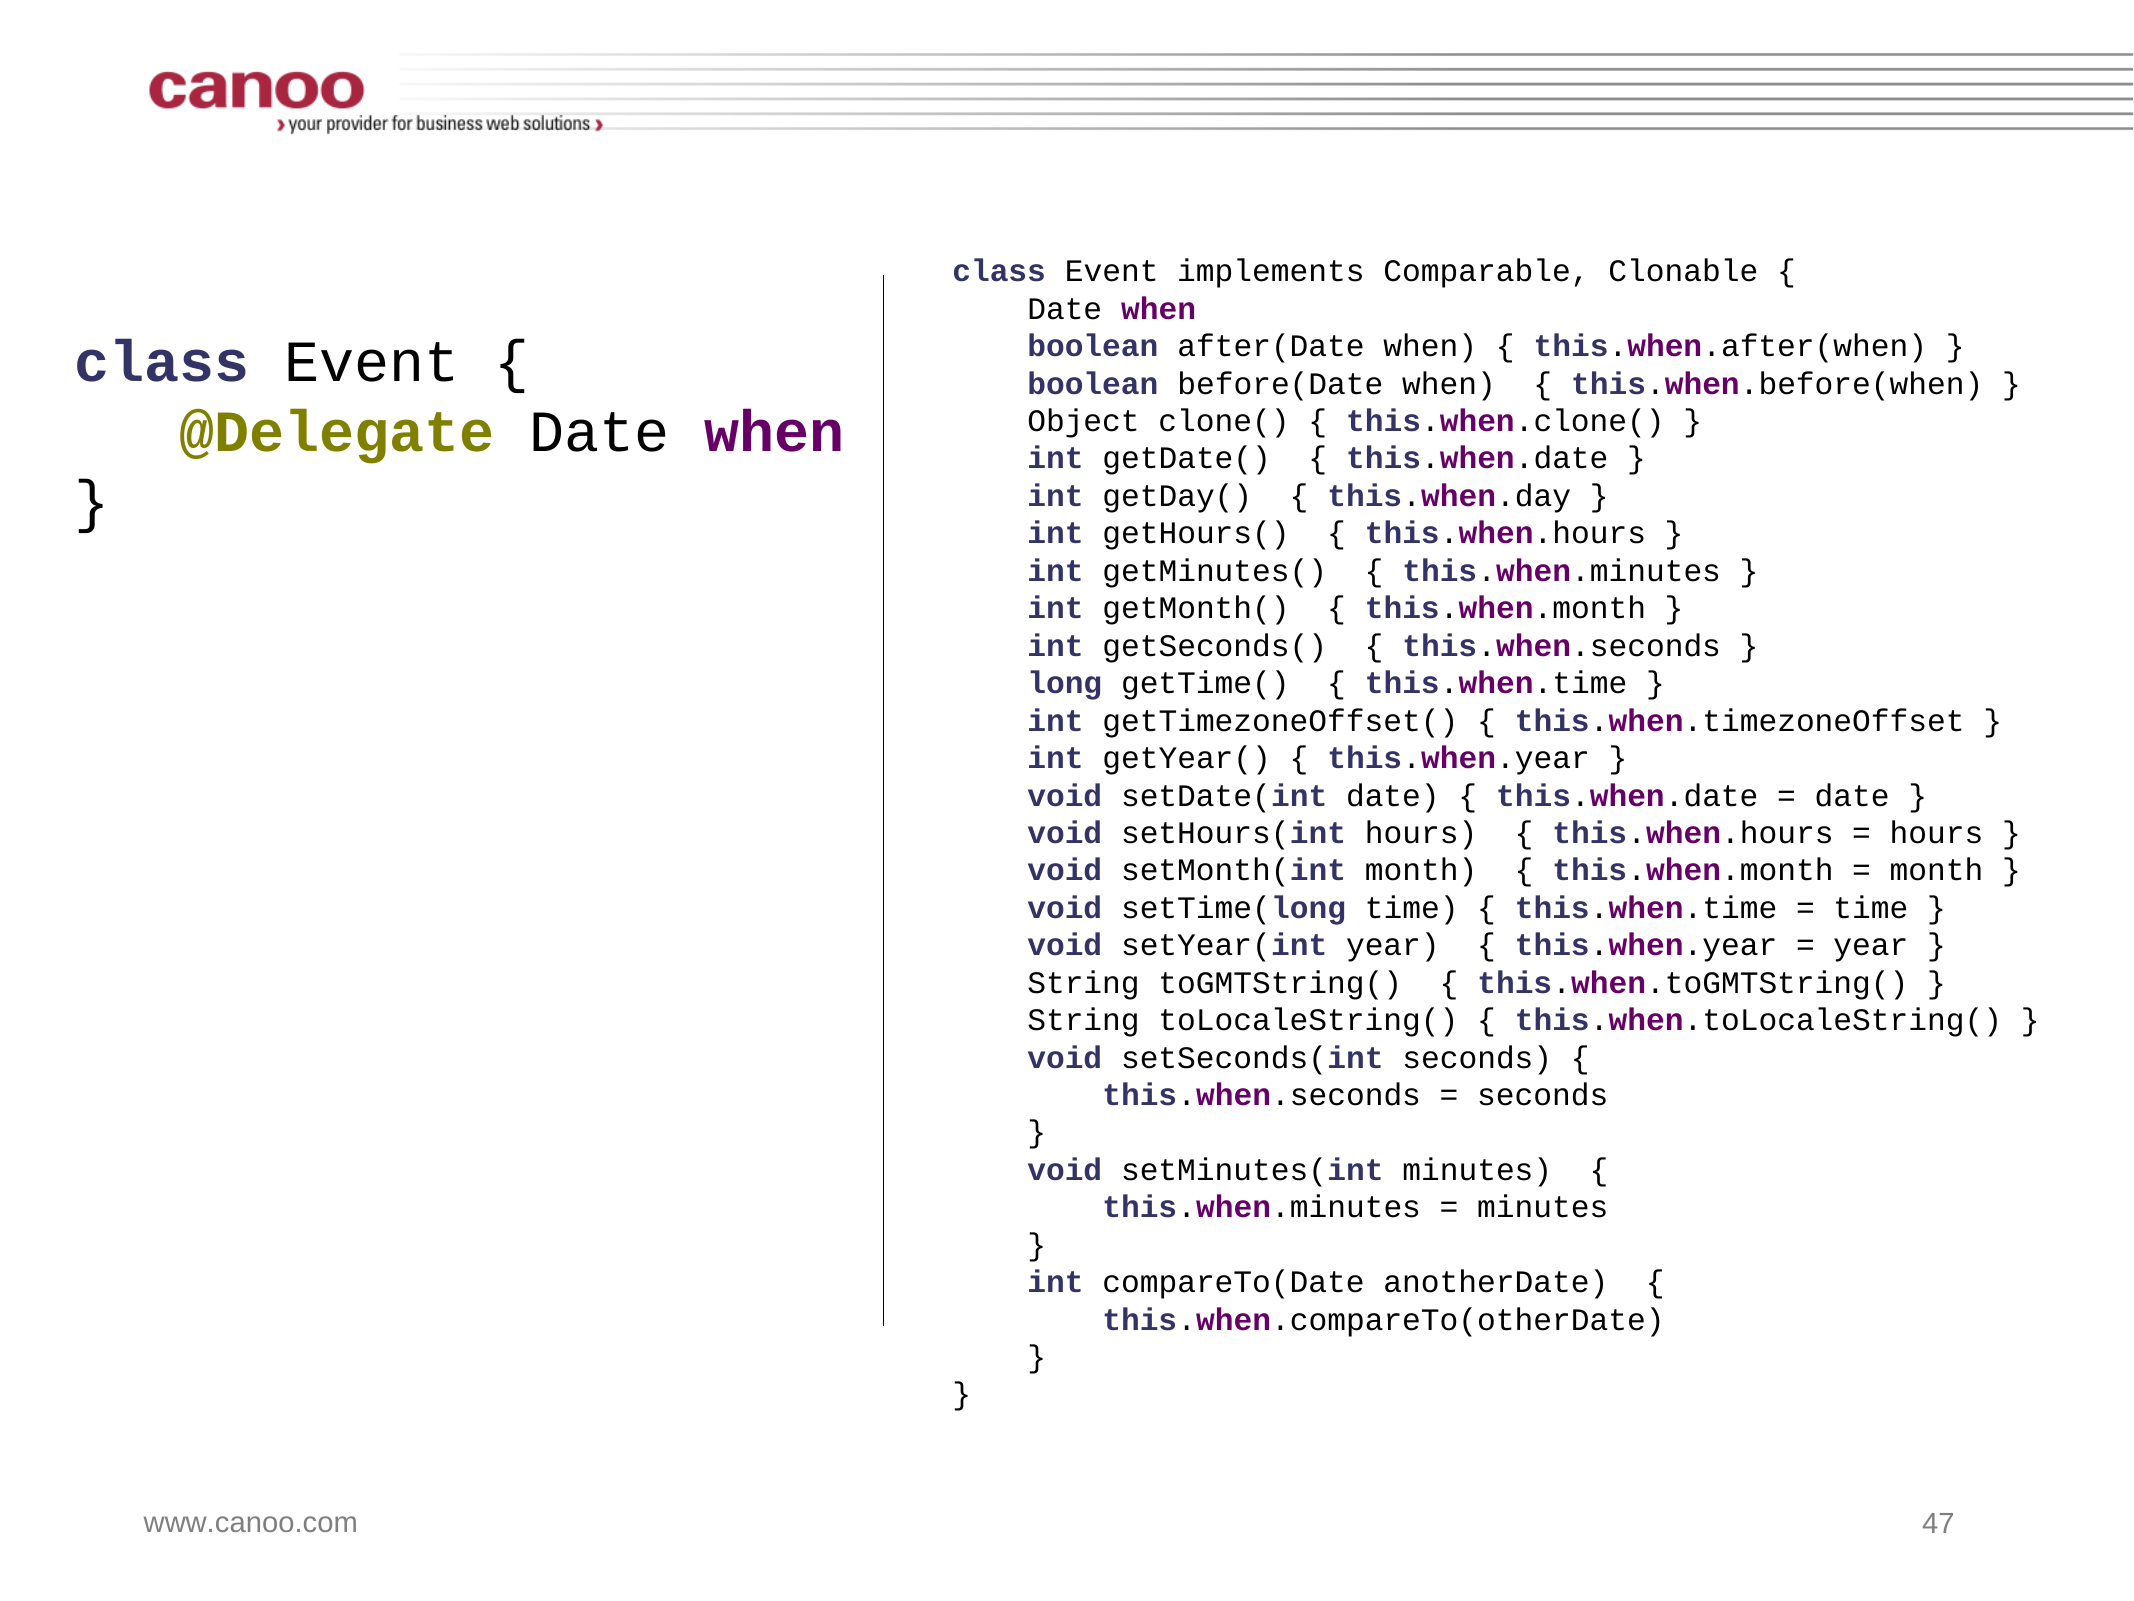

class Event implements Comparable, Clonable {
 Date when
 boolean after(Date when) { this.when.after(when) }
 boolean before(Date when) { this.when.before(when) }
 Object clone() { this.when.clone() }
 int getDate() { this.when.date }
 int getDay() { this.when.day }
 int getHours() { this.when.hours }
 int getMinutes() { this.when.minutes }
 int getMonth() { this.when.month }
 int getSeconds() { this.when.seconds }
 long getTime() { this.when.time }
 int getTimezoneOffset() { this.when.timezoneOffset }
 int getYear() { this.when.year }
 void setDate(int date) { this.when.date = date }
 void setHours(int hours) { this.when.hours = hours }
 void setMonth(int month) { this.when.month = month }
 void setTime(long time) { this.when.time = time }
 void setYear(int year) { this.when.year = year }
 String toGMTString() { this.when.toGMTString() }
 String toLocaleString() { this.when.toLocaleString() }
 void setSeconds(int seconds) {
 this.when.seconds = seconds
 }
 void setMinutes(int minutes) {
 this.when.minutes = minutes
 }
 int compareTo(Date anotherDate) {
 this.when.compareTo(otherDate)
 }
}
class Event {
 @Delegate Date when
}